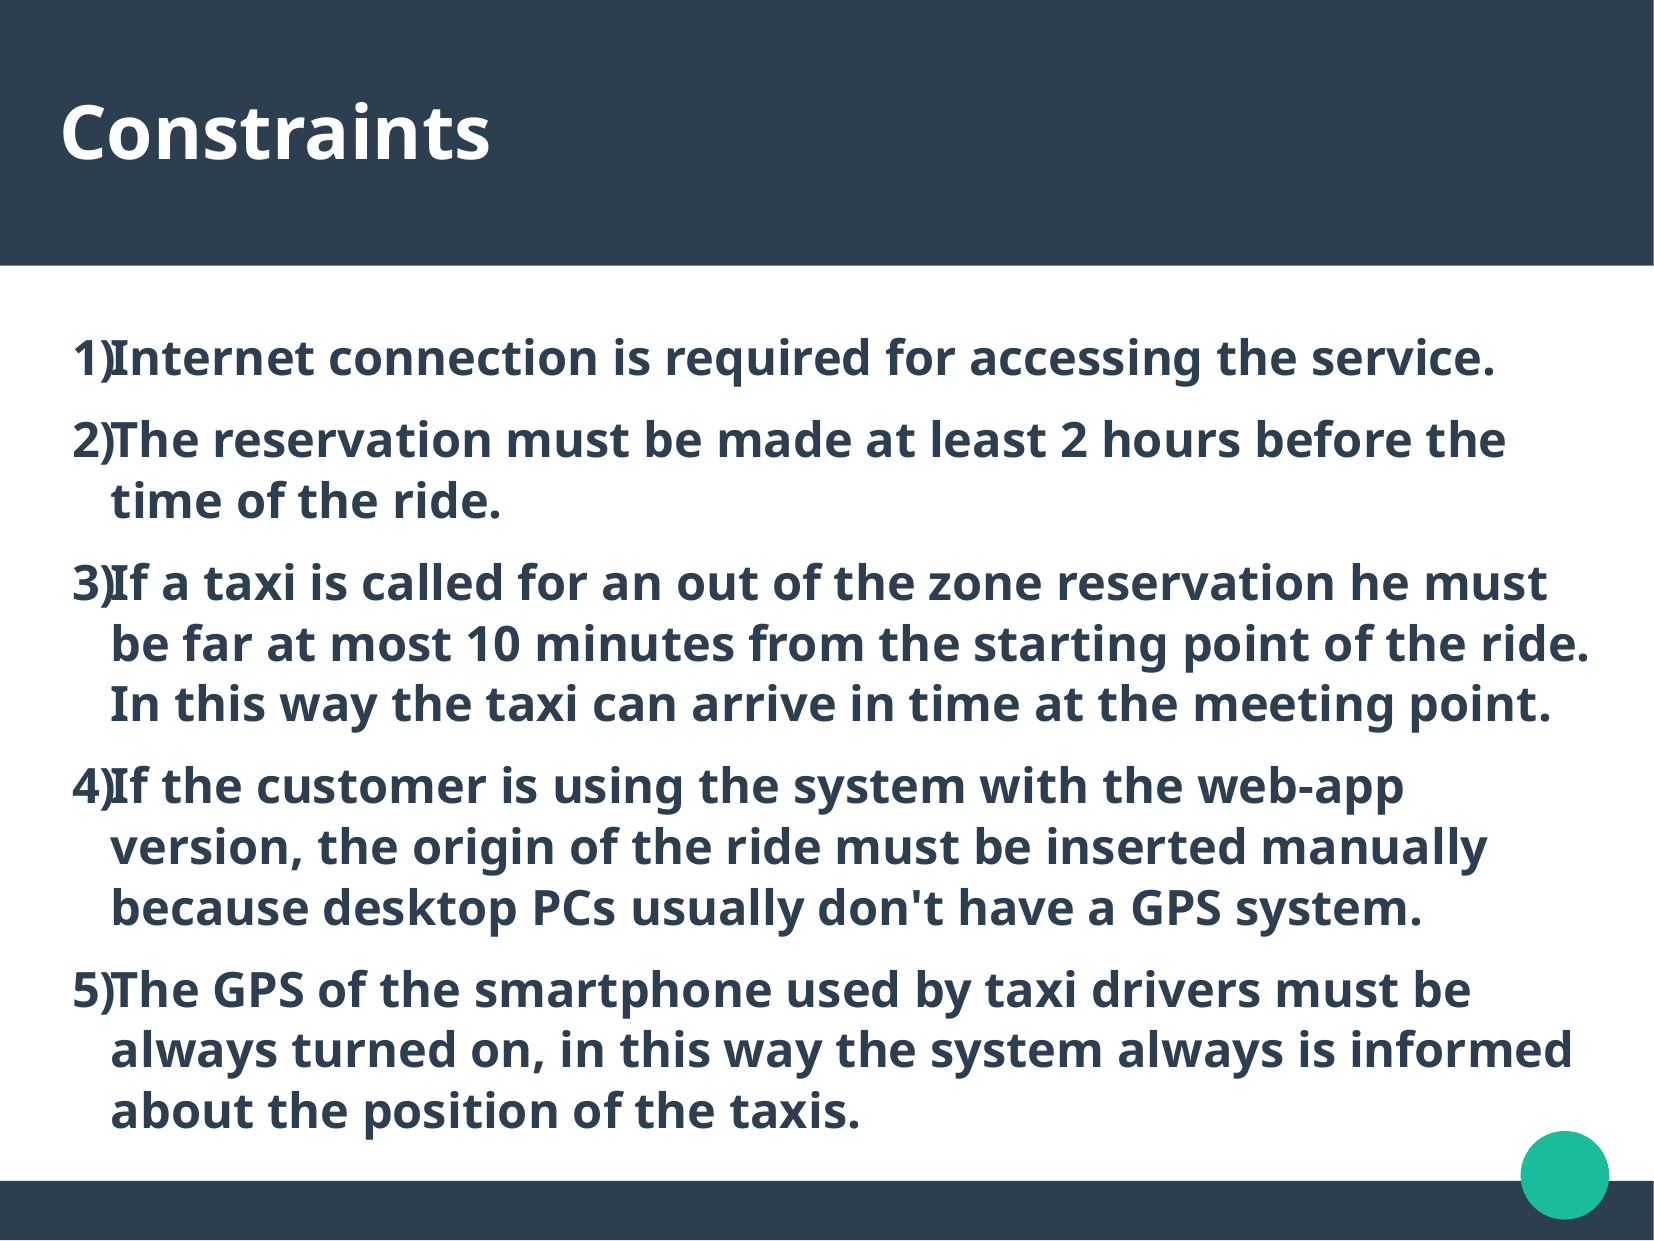

# Constraints
Internet connection is required for accessing the service.
The reservation must be made at least 2 hours before the time of the ride.
If a taxi is called for an out of the zone reservation he must be far at most 10 minutes from the starting point of the ride. In this way the taxi can arrive in time at the meeting point.
If the customer is using the system with the web-app version, the origin of the ride must be inserted manually because desktop PCs usually don't have a GPS system.
The GPS of the smartphone used by taxi drivers must be always turned on, in this way the system always is informed about the position of the taxis.